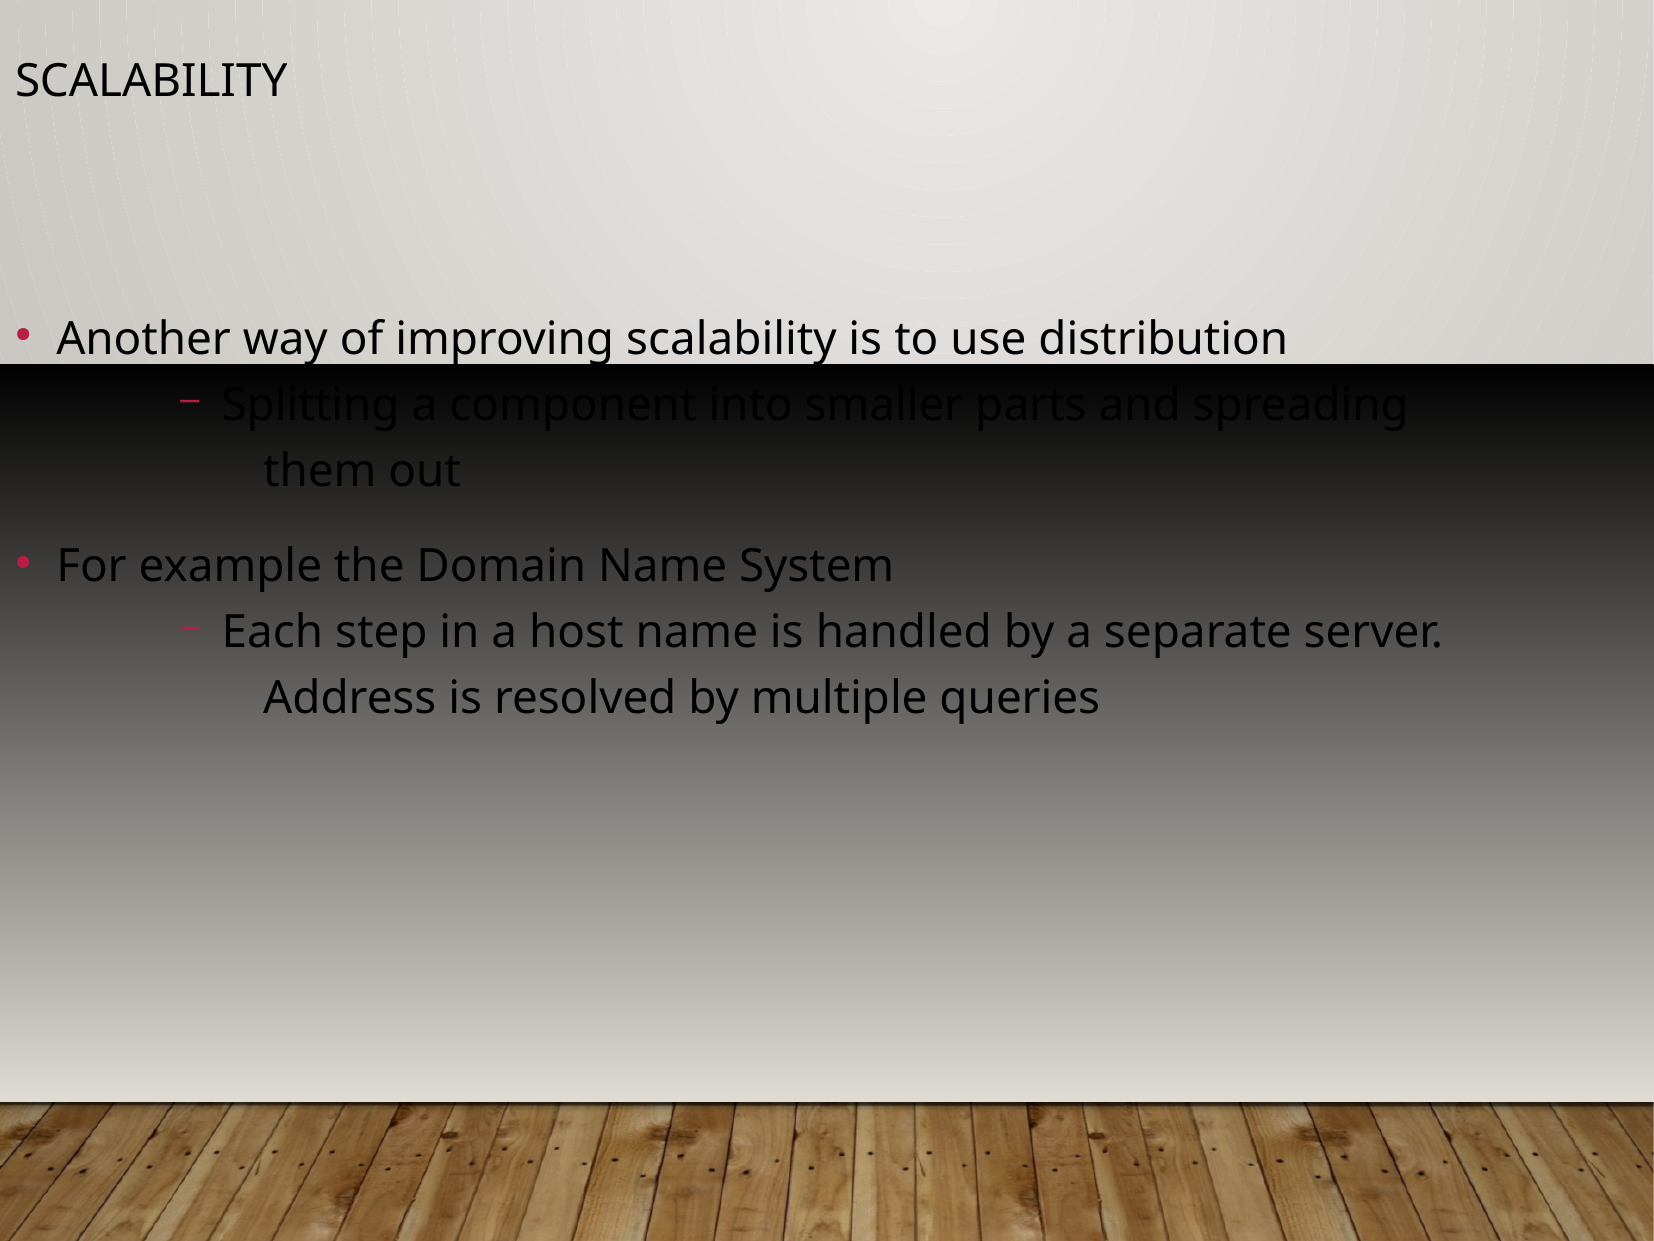

# Scalability
Another way of improving scalability is to use distribution
Splitting a component into smaller parts and spreading them out
For example the Domain Name System
Each step in a host name is handled by a separate server. Address is resolved by multiple queries